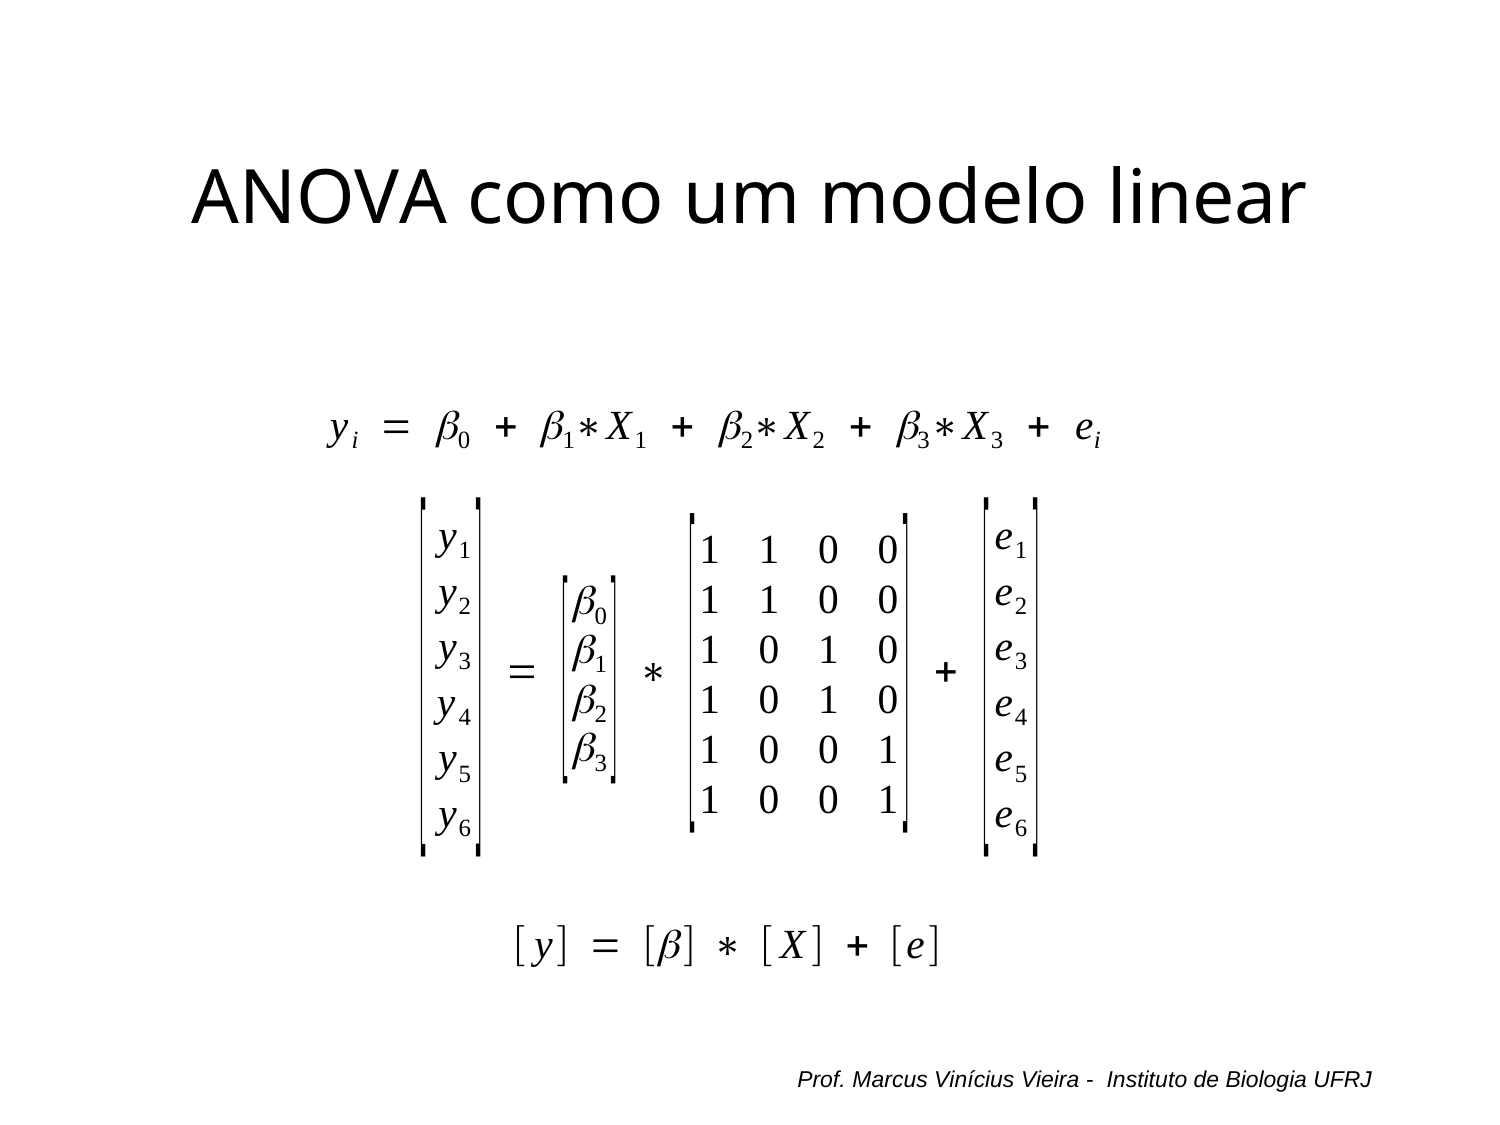

# ANOVA como um modelo linear
Prof. Marcus Vinícius Vieira - Instituto de Biologia UFRJ